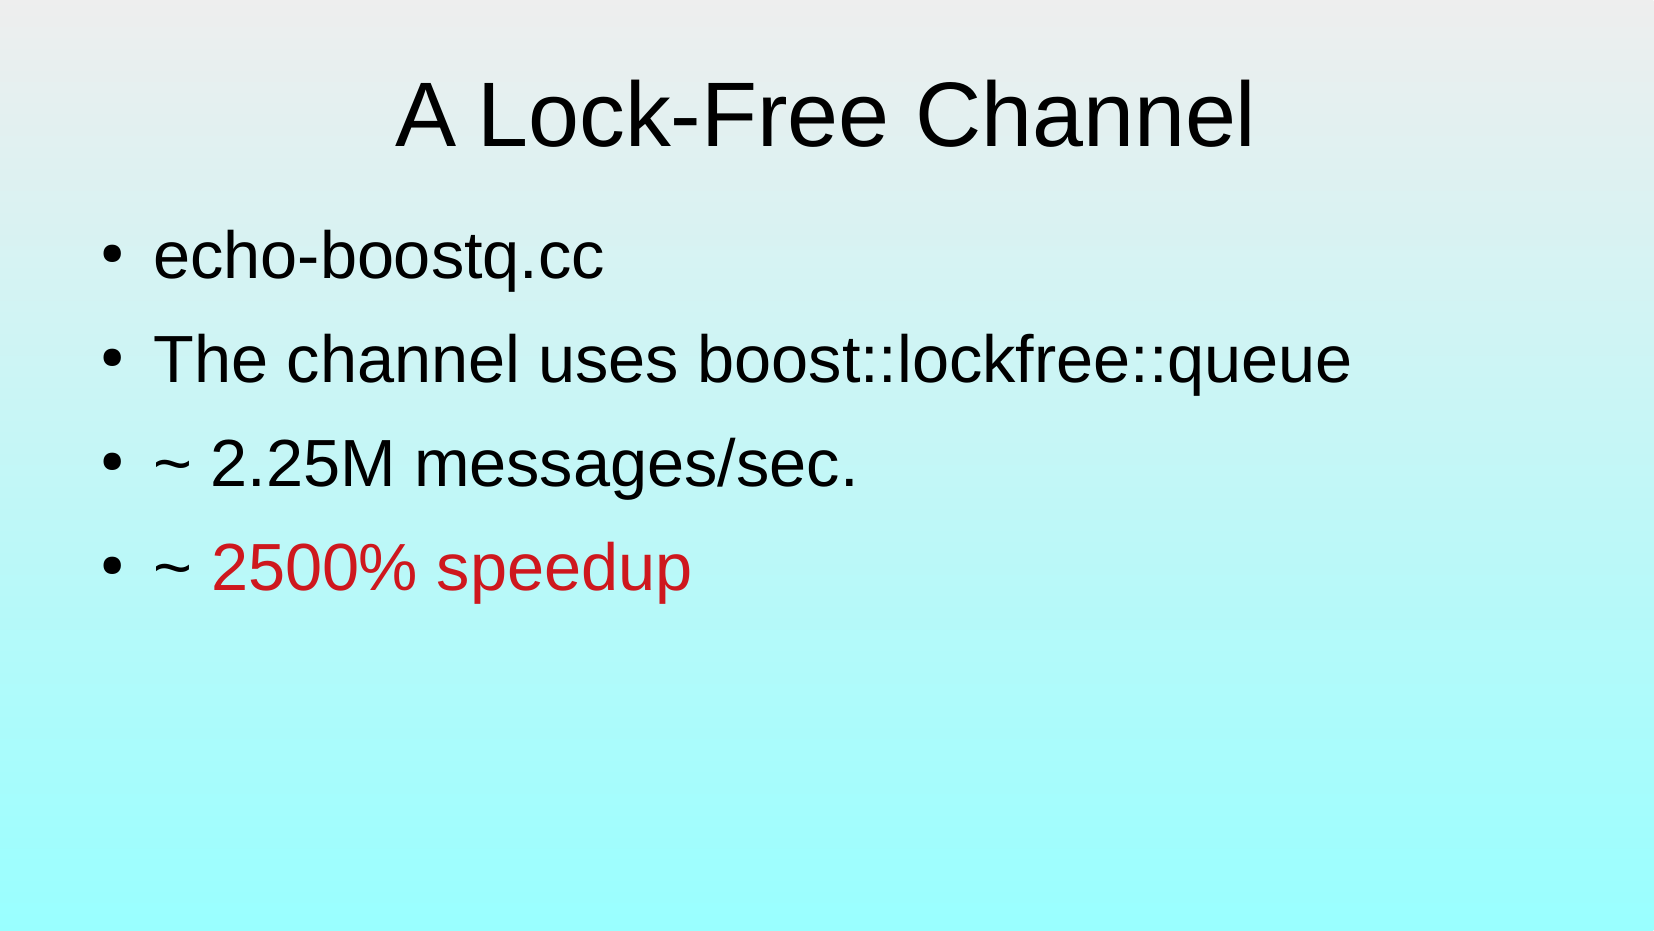

# A Lock-Free Channel
echo-boostq.cc
The channel uses boost::lockfree::queue
~ 2.25M messages/sec.
~ 2500% speedup